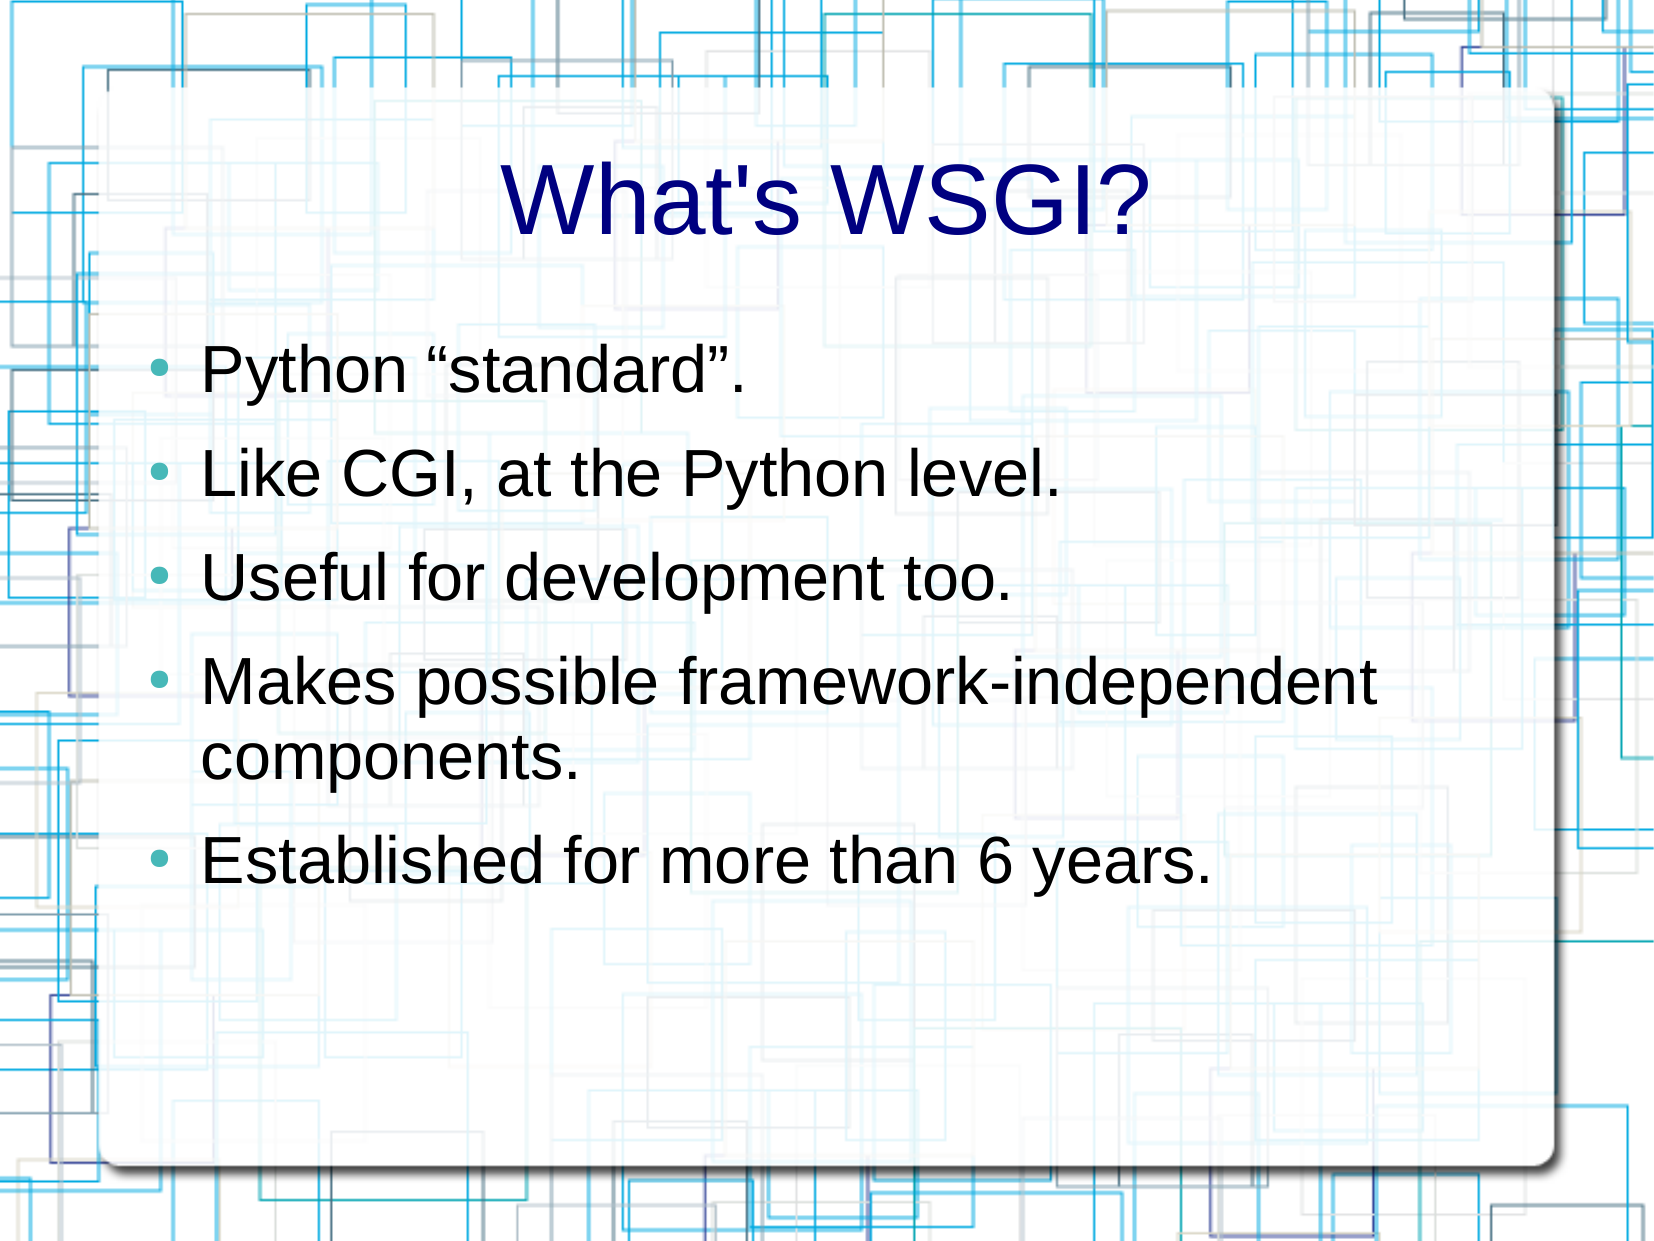

# What's WSGI?
Python “standard”.
Like CGI, at the Python level.
Useful for development too.
Makes possible framework-independent components.
Established for more than 6 years.